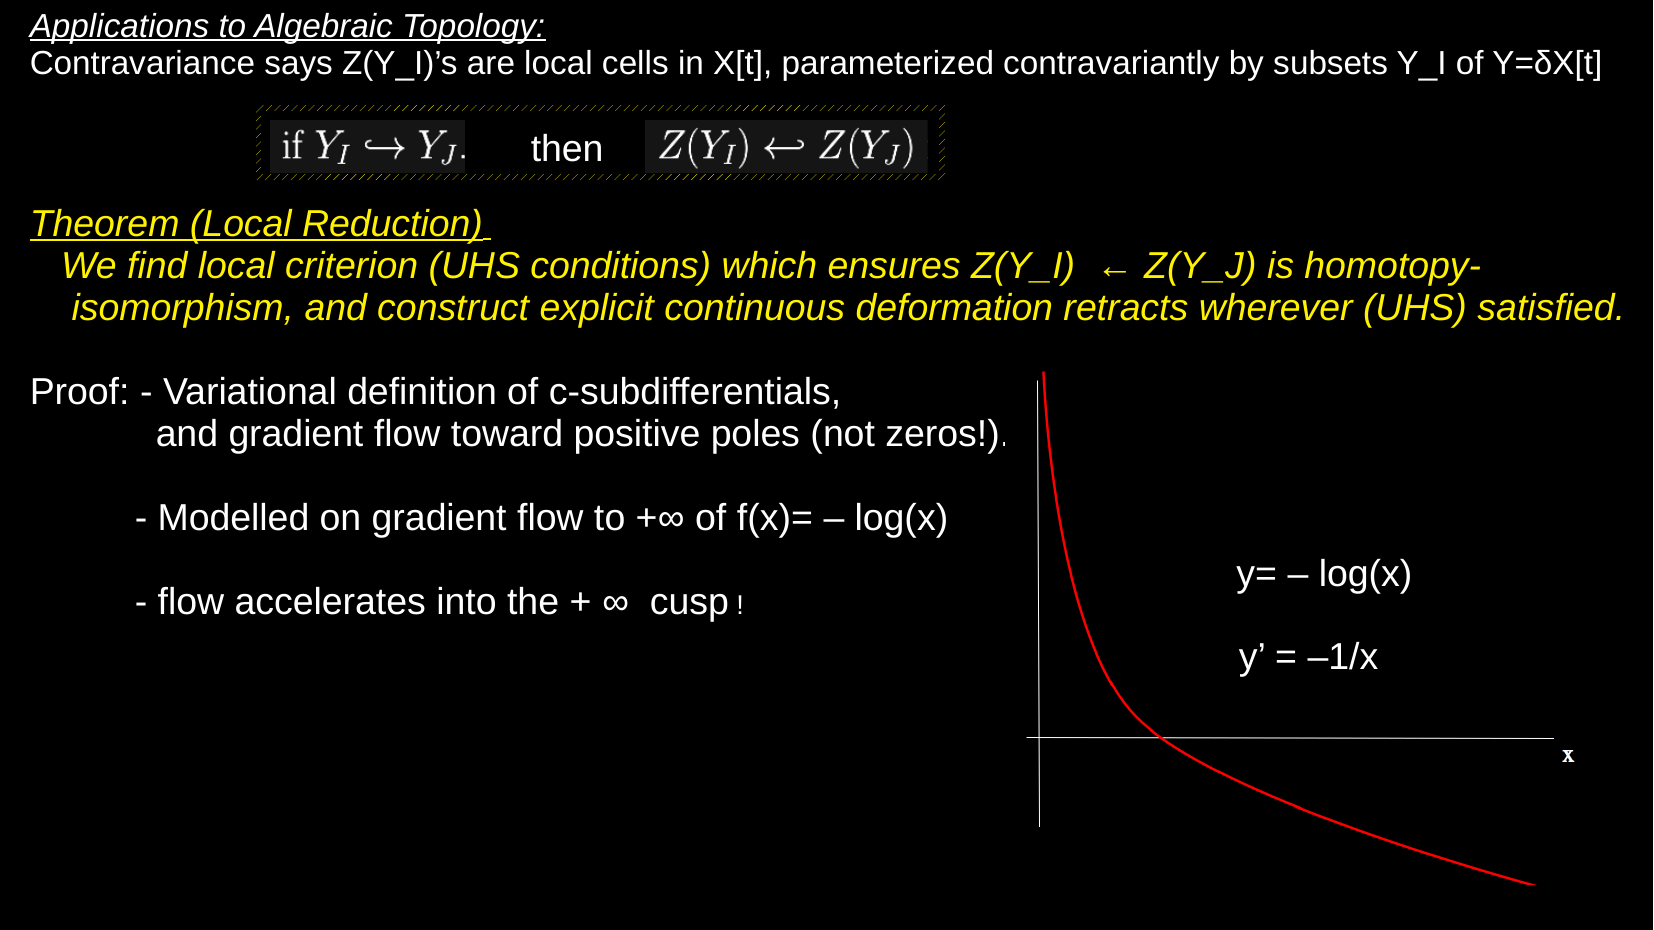

Applications to Algebraic Topology:
Contravariance says Z(Y_I)’s are local cells in X[t], parameterized contravariantly by subsets Y_I of Y=δX[t]
Theorem (Local Reduction)
 We find local criterion (UHS conditions) which ensures Z(Y_I) ← Z(Y_J) is homotopy-
 isomorphism, and construct explicit continuous deformation retracts wherever (UHS) satisfied.
Proof: - Variational definition of c-subdifferentials,
 and gradient flow toward positive poles (not zeros!).
 - Modelled on gradient flow to +∞ of f(x)= – log(x)
 - flow accelerates into the + ∞ cusp !
 then
y= – log(x)
y’ = –1/x